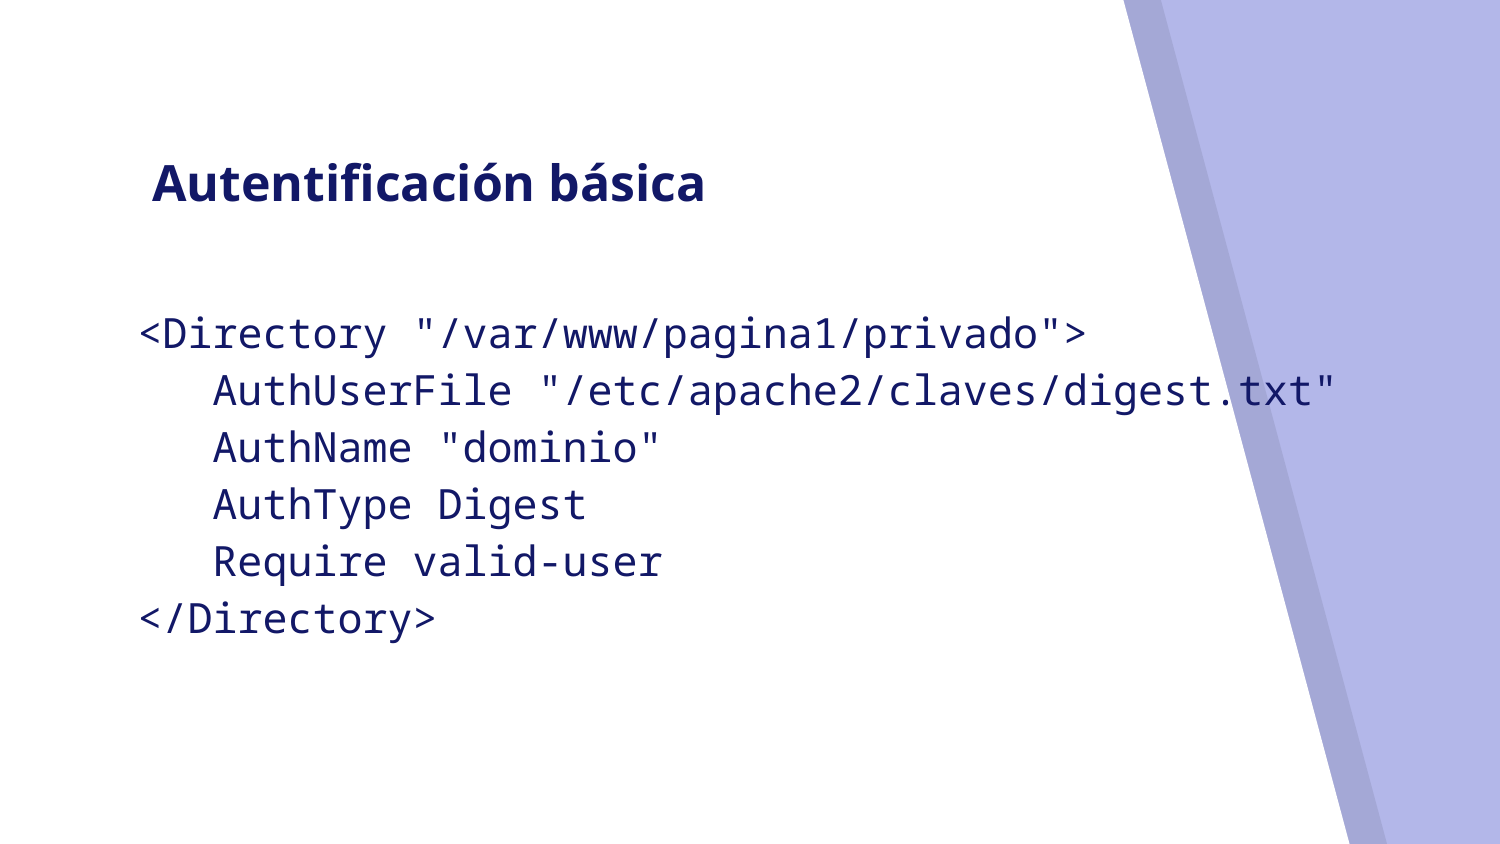

# Autentificación básica
<Directory "/var/www/pagina1/privado">
	AuthUserFile "/etc/apache2/claves/digest.txt"
	AuthName "dominio"
	AuthType Digest
	Require valid-user
</Directory>